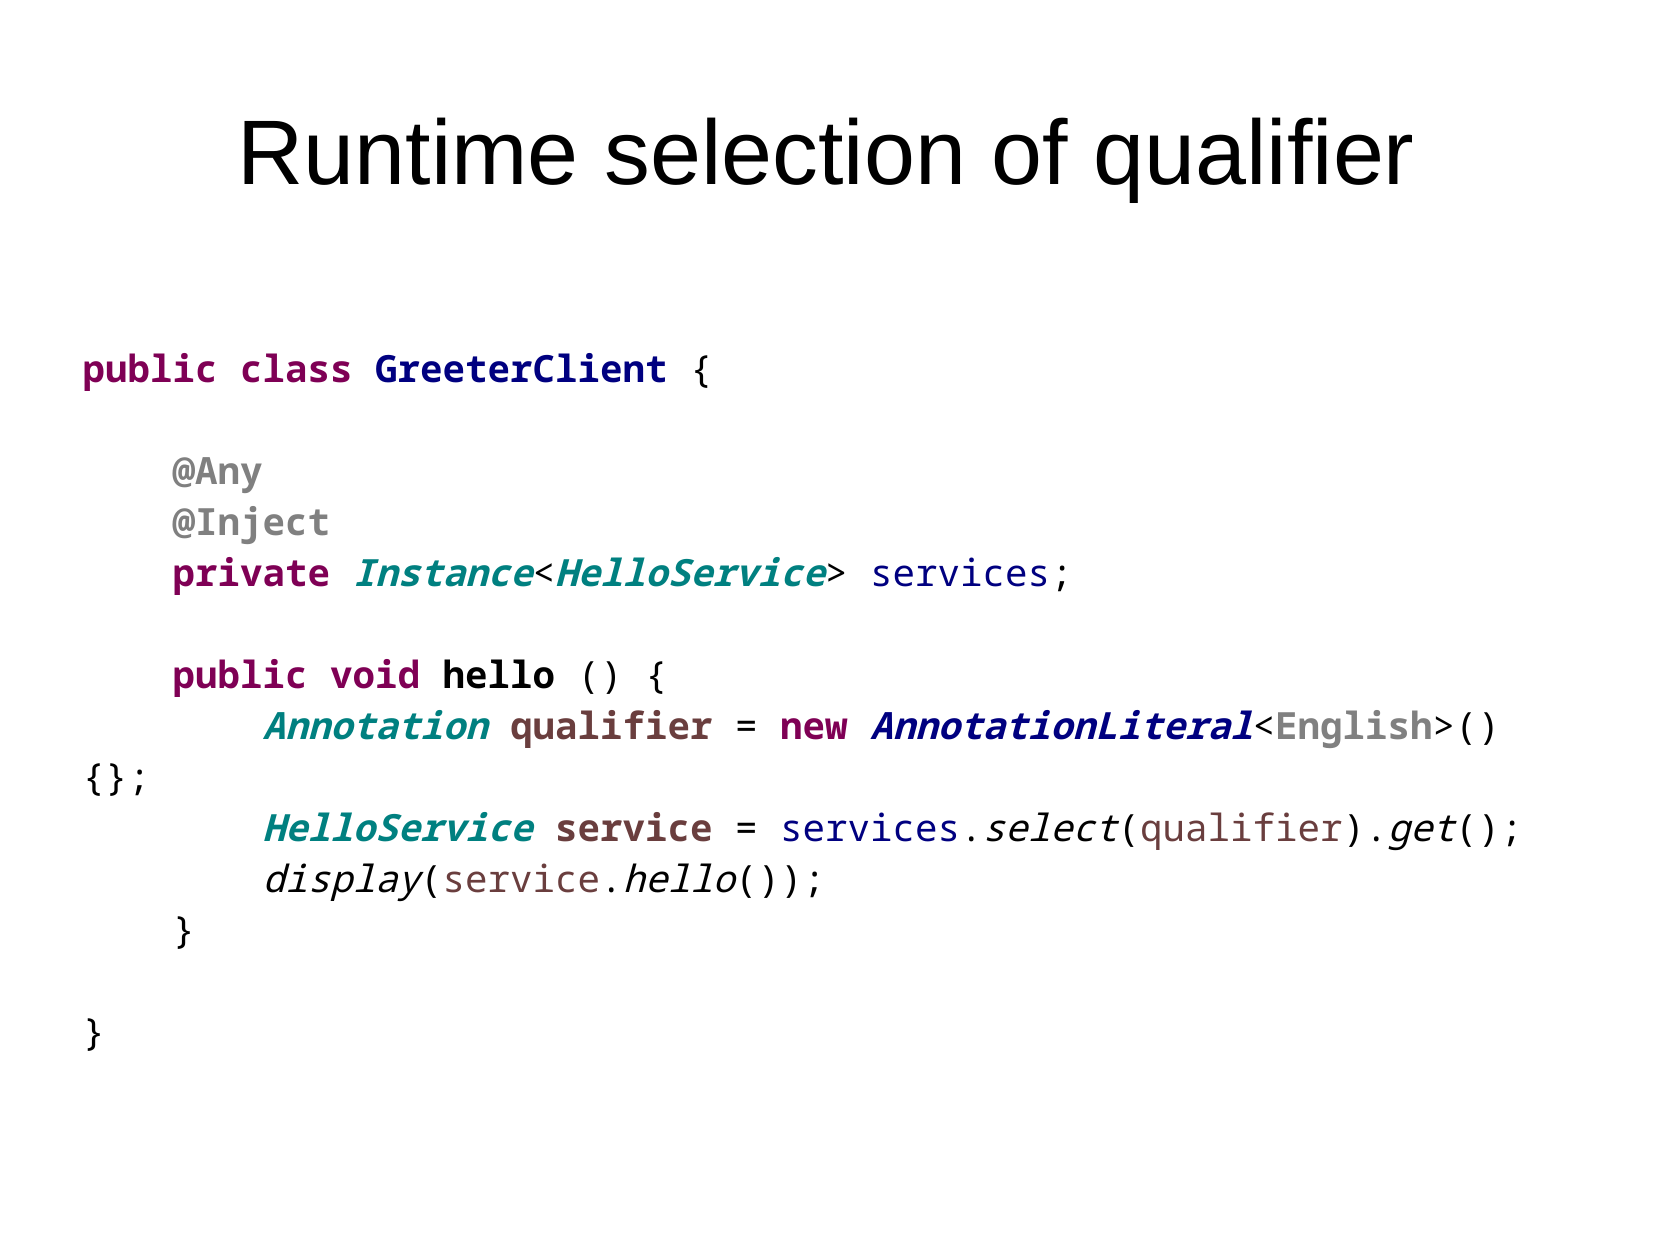

# Runtime selection of qualifier
public class GreeterClient {
 @Any
 @Inject
 private Instance<HelloService> services;
 public void hello () {
 Annotation qualifier = new AnnotationLiteral<English>() {};
 HelloService service = services.select(qualifier).get();
 display(service.hello());
 }
}